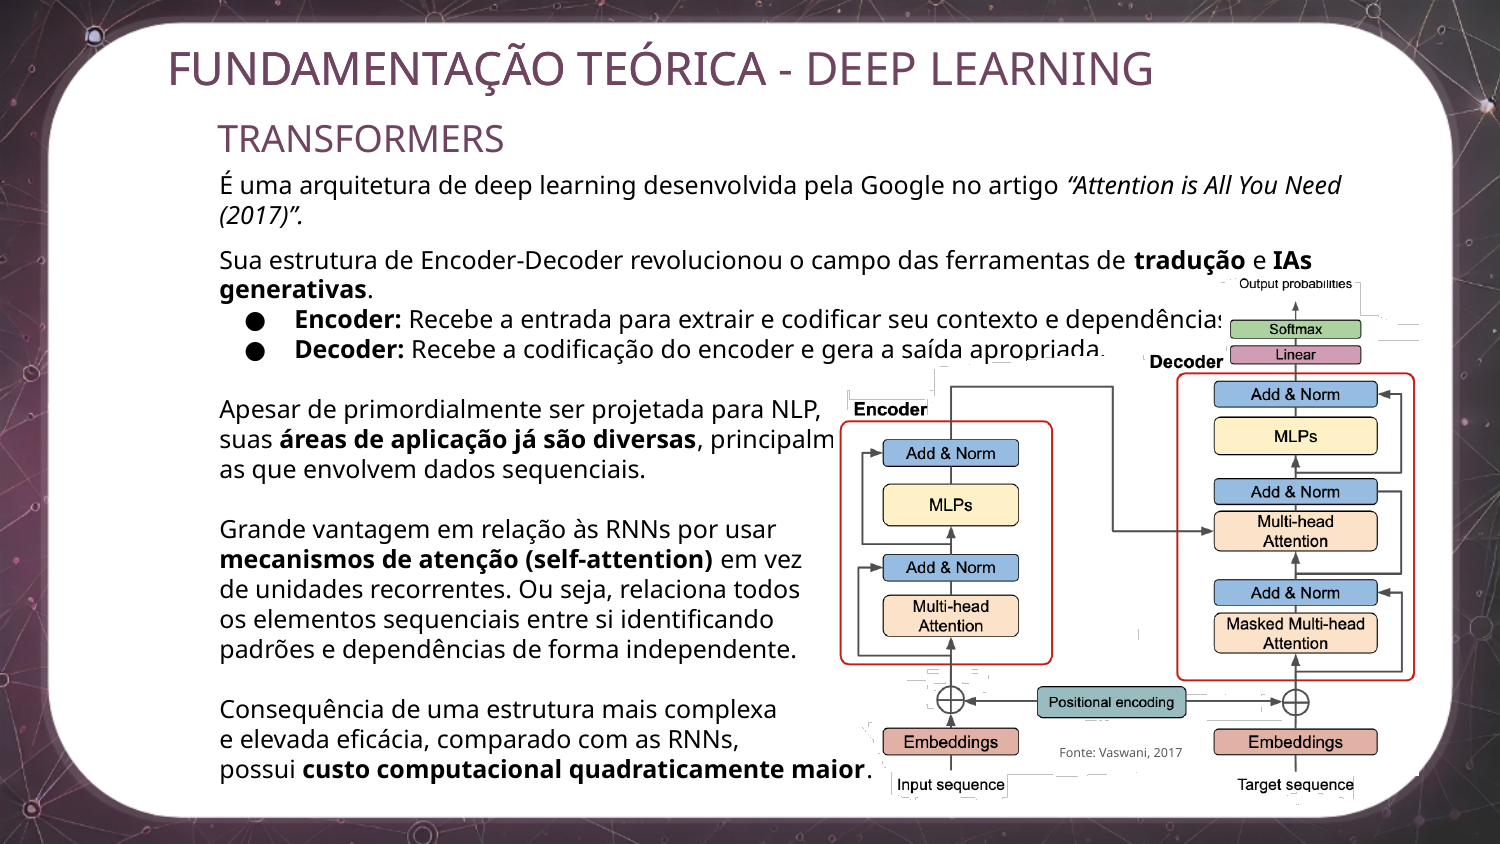

FUNDAMENTAÇÃO TEÓRICA
FUNDAMENTAÇÃO TEÓRICA - DEEP LEARNING
TRANSFORMERS
É uma arquitetura de deep learning desenvolvida pela Google no artigo “Attention is All You Need (2017)”.
Sua estrutura de Encoder-Decoder revolucionou o campo das ferramentas de tradução e IAs generativas.
Encoder: Recebe a entrada para extrair e codificar seu contexto e dependências.
Decoder: Recebe a codificação do encoder e gera a saída apropriada.
Apesar de primordialmente ser projetada para NLP,
suas áreas de aplicação já são diversas, principalmente
as que envolvem dados sequenciais.
Grande vantagem em relação às RNNs por usar
mecanismos de atenção (self-attention) em vez
de unidades recorrentes. Ou seja, relaciona todos
os elementos sequenciais entre si identificando
padrões e dependências de forma independente.
Consequência de uma estrutura mais complexa
e elevada eficácia, comparado com as RNNs,
possui custo computacional quadraticamente maior.
Fonte: Vaswani, 2017